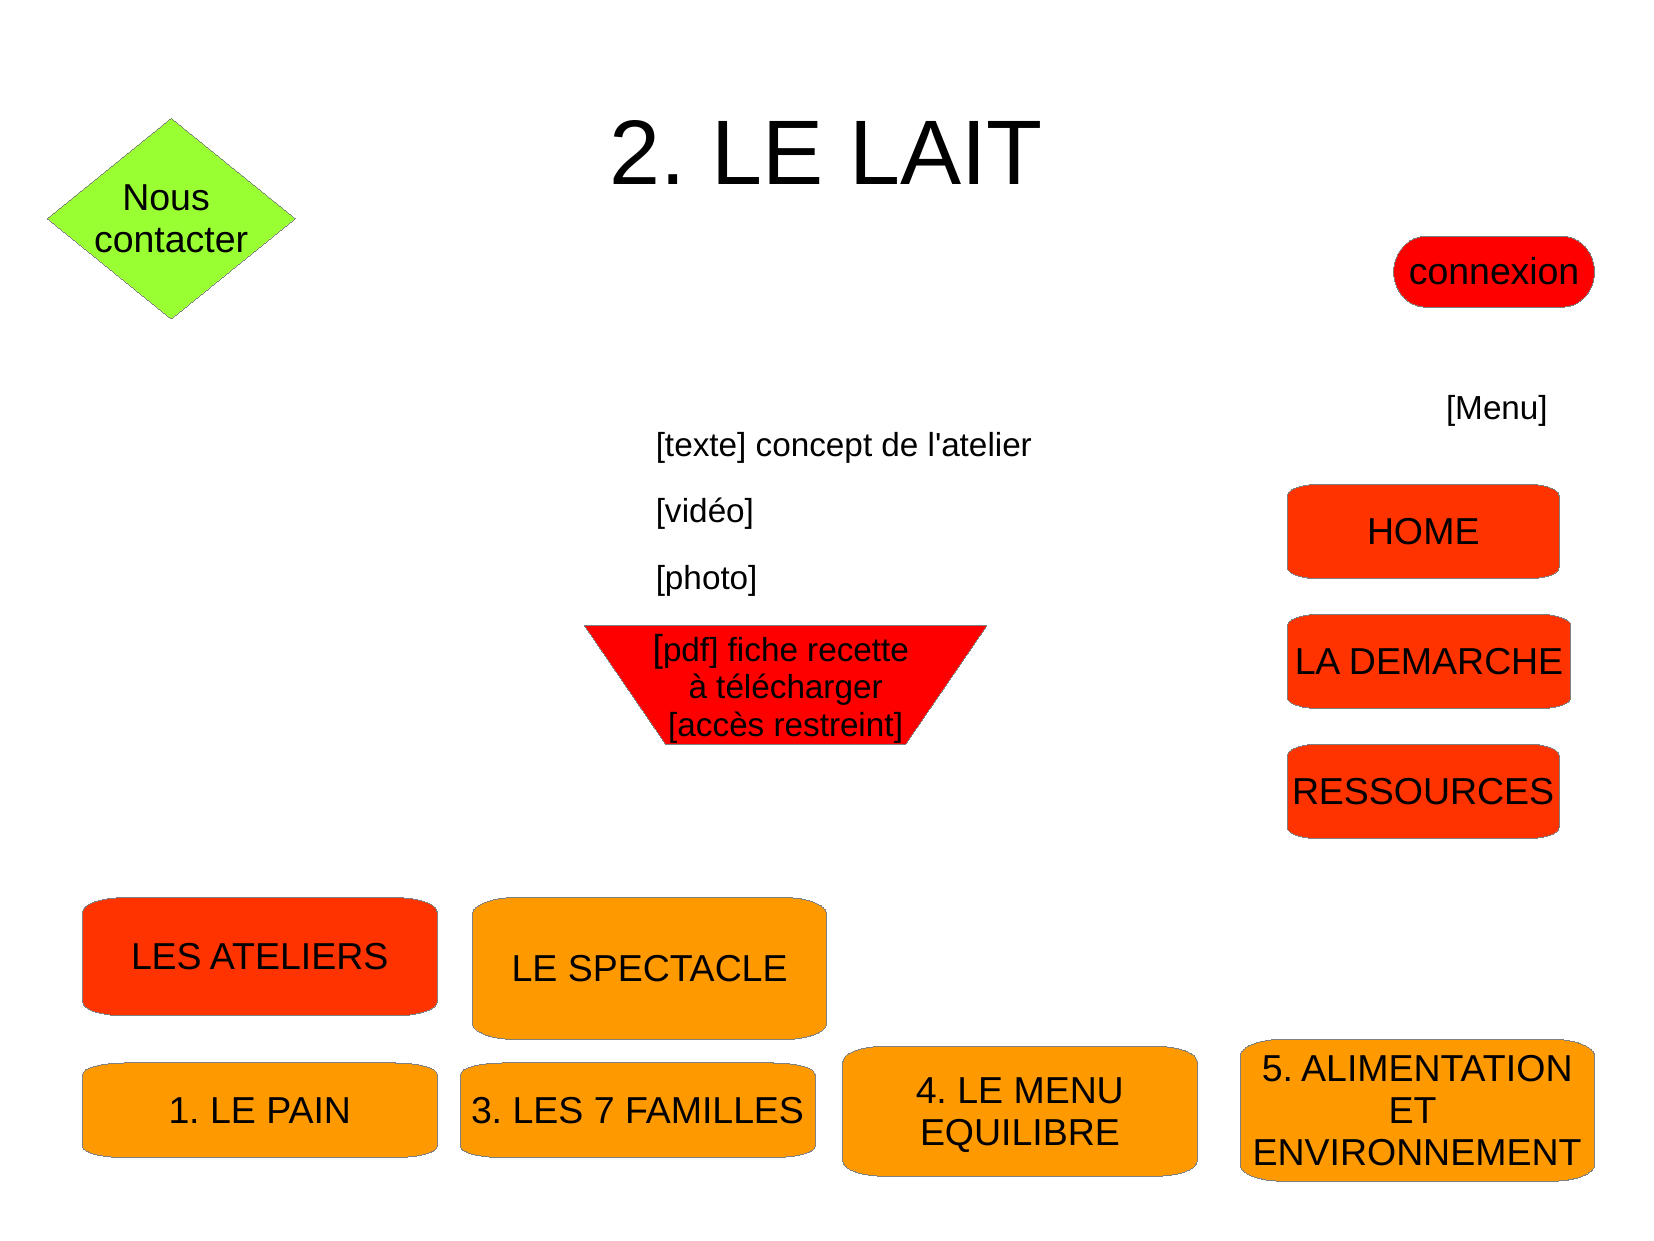

# 2. LE LAIT
Nous
contacter
connexion
[Menu]
[texte] concept de l'atelier
[vidéo]
[photo]
HOME
LA DEMARCHE
[pdf] fiche recette
à télécharger
[accès restreint]
RESSOURCES
LES ATELIERS
LE SPECTACLE
5. ALIMENTATION
ET
ENVIRONNEMENT
4. LE MENU
EQUILIBRE
1. LE PAIN
3. LES 7 FAMILLES